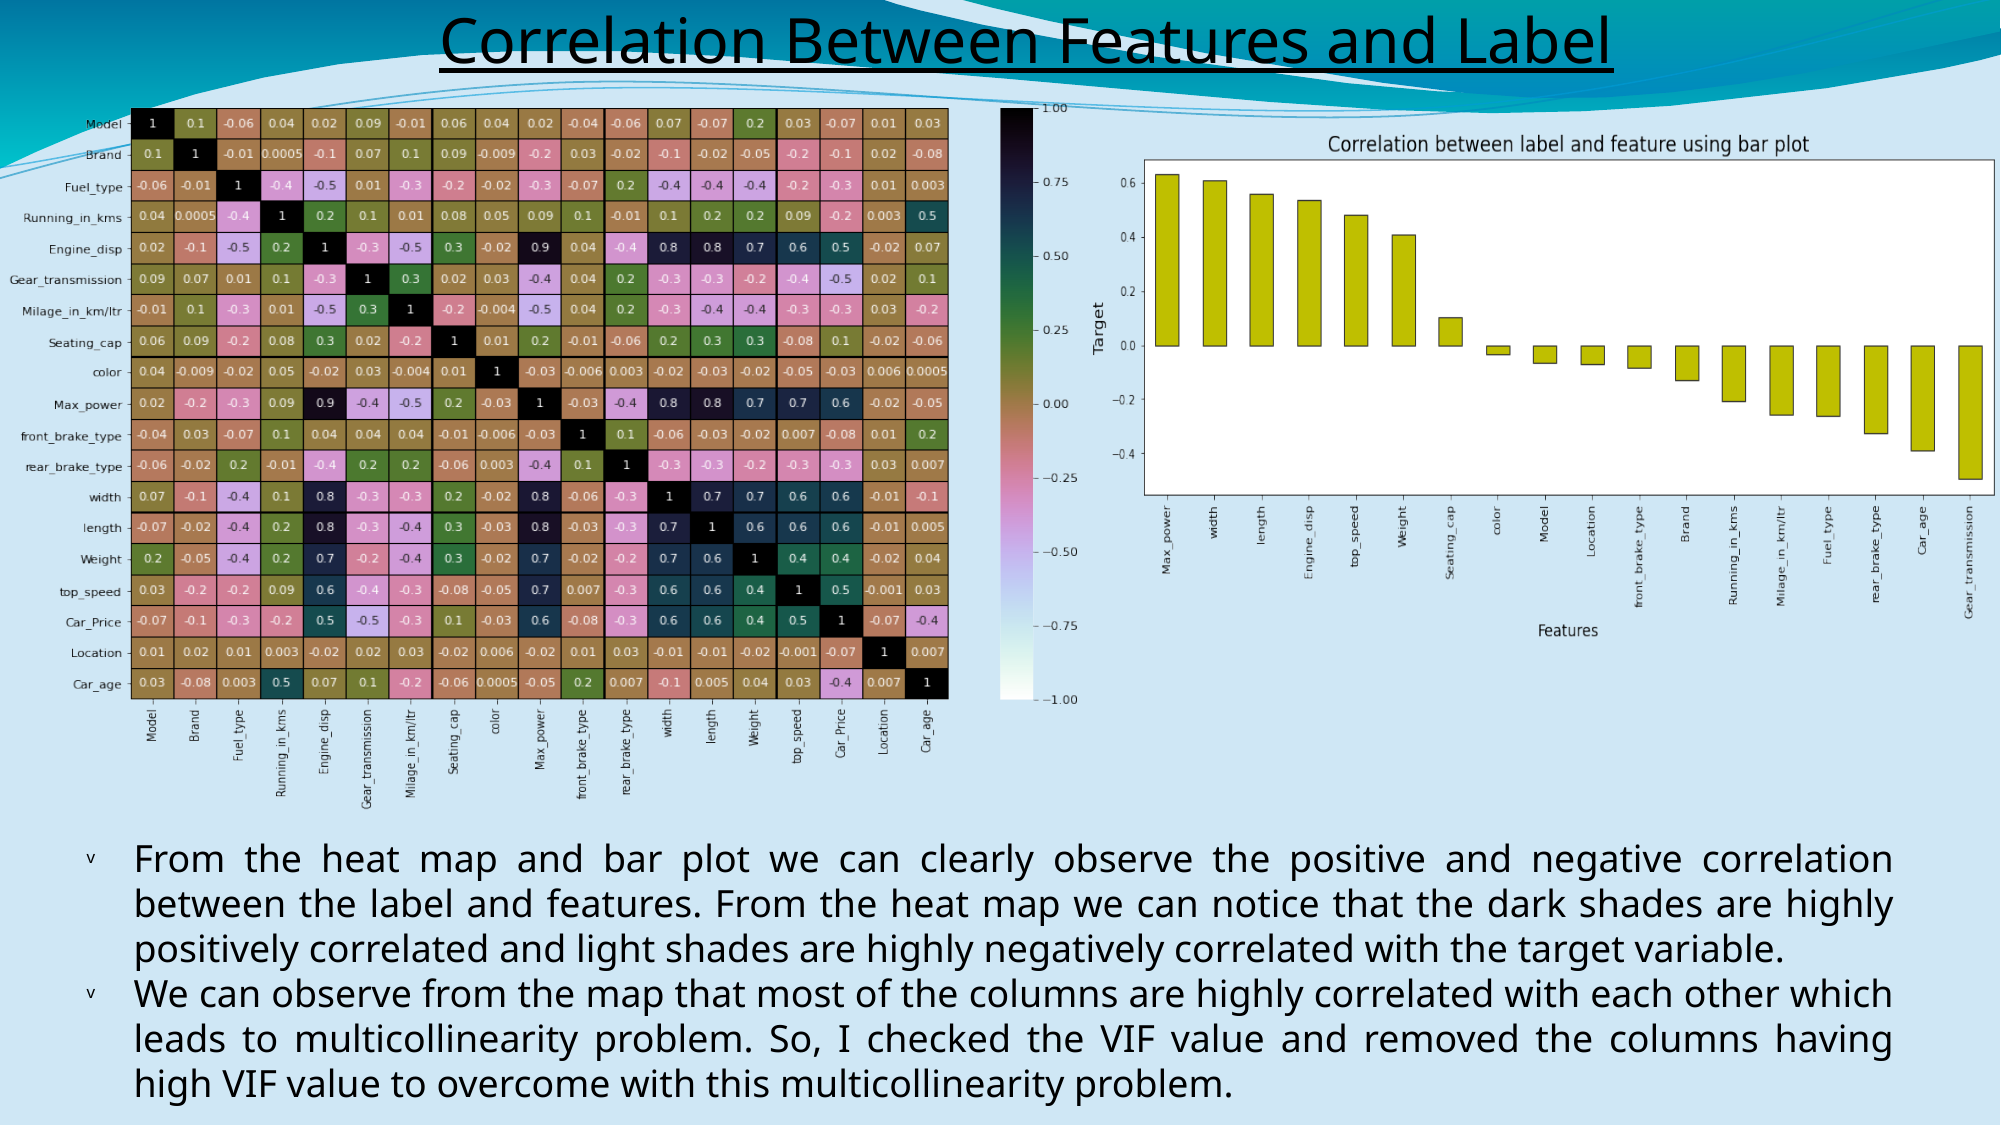

Correlation Between Features and Label
From the heat map and bar plot we can clearly observe the positive and negative correlation between the label and features. From the heat map we can notice that the dark shades are highly positively correlated and light shades are highly negatively correlated with the target variable.
We can observe from the map that most of the columns are highly correlated with each other which leads to multicollinearity problem. So, I checked the VIF value and removed the columns having high VIF value to overcome with this multicollinearity problem.